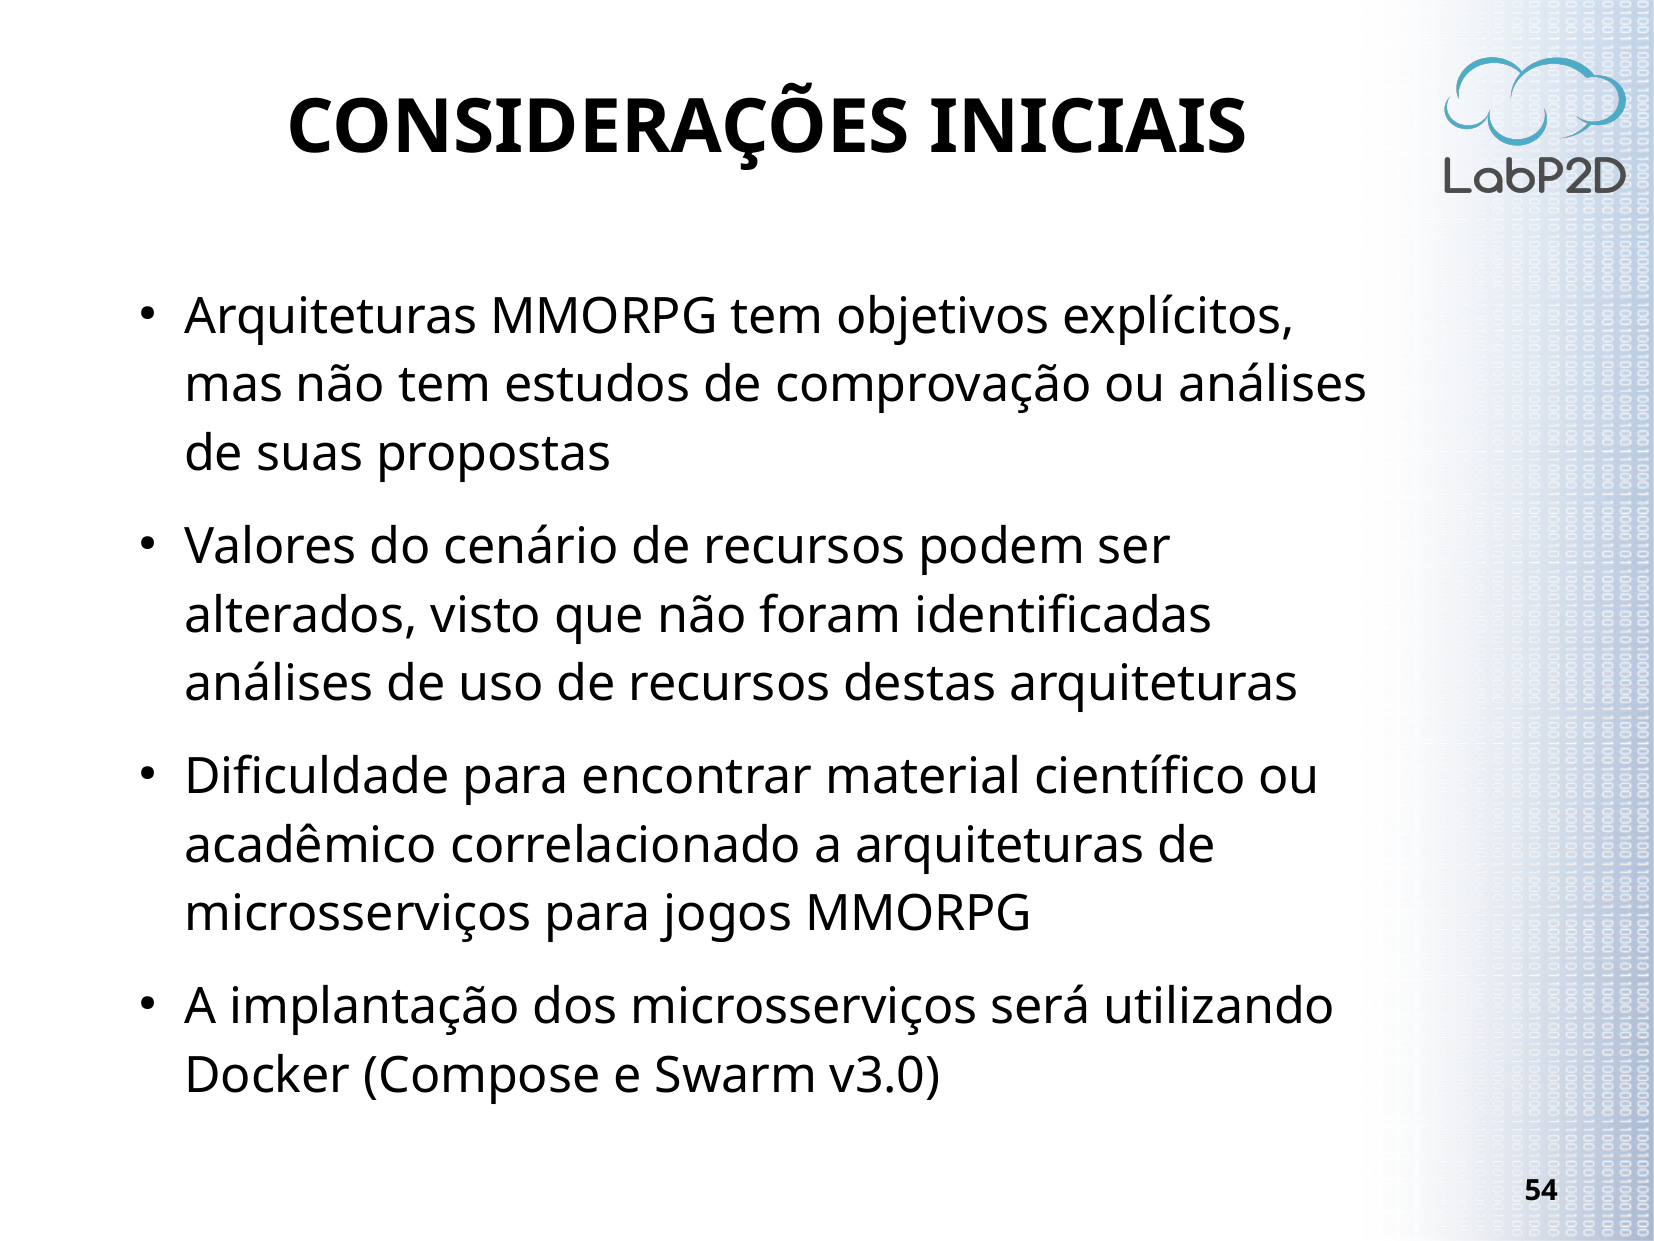

# CONSIDERAÇÕES INICIAIS
Arquiteturas MMORPG tem objetivos explícitos, mas não tem estudos de comprovação ou análises de suas propostas
Valores do cenário de recursos podem ser alterados, visto que não foram identificadas análises de uso de recursos destas arquiteturas
Dificuldade para encontrar material científico ou acadêmico correlacionado a arquiteturas de microsserviços para jogos MMORPG
A implantação dos microsserviços será utilizando Docker (Compose e Swarm v3.0)
54